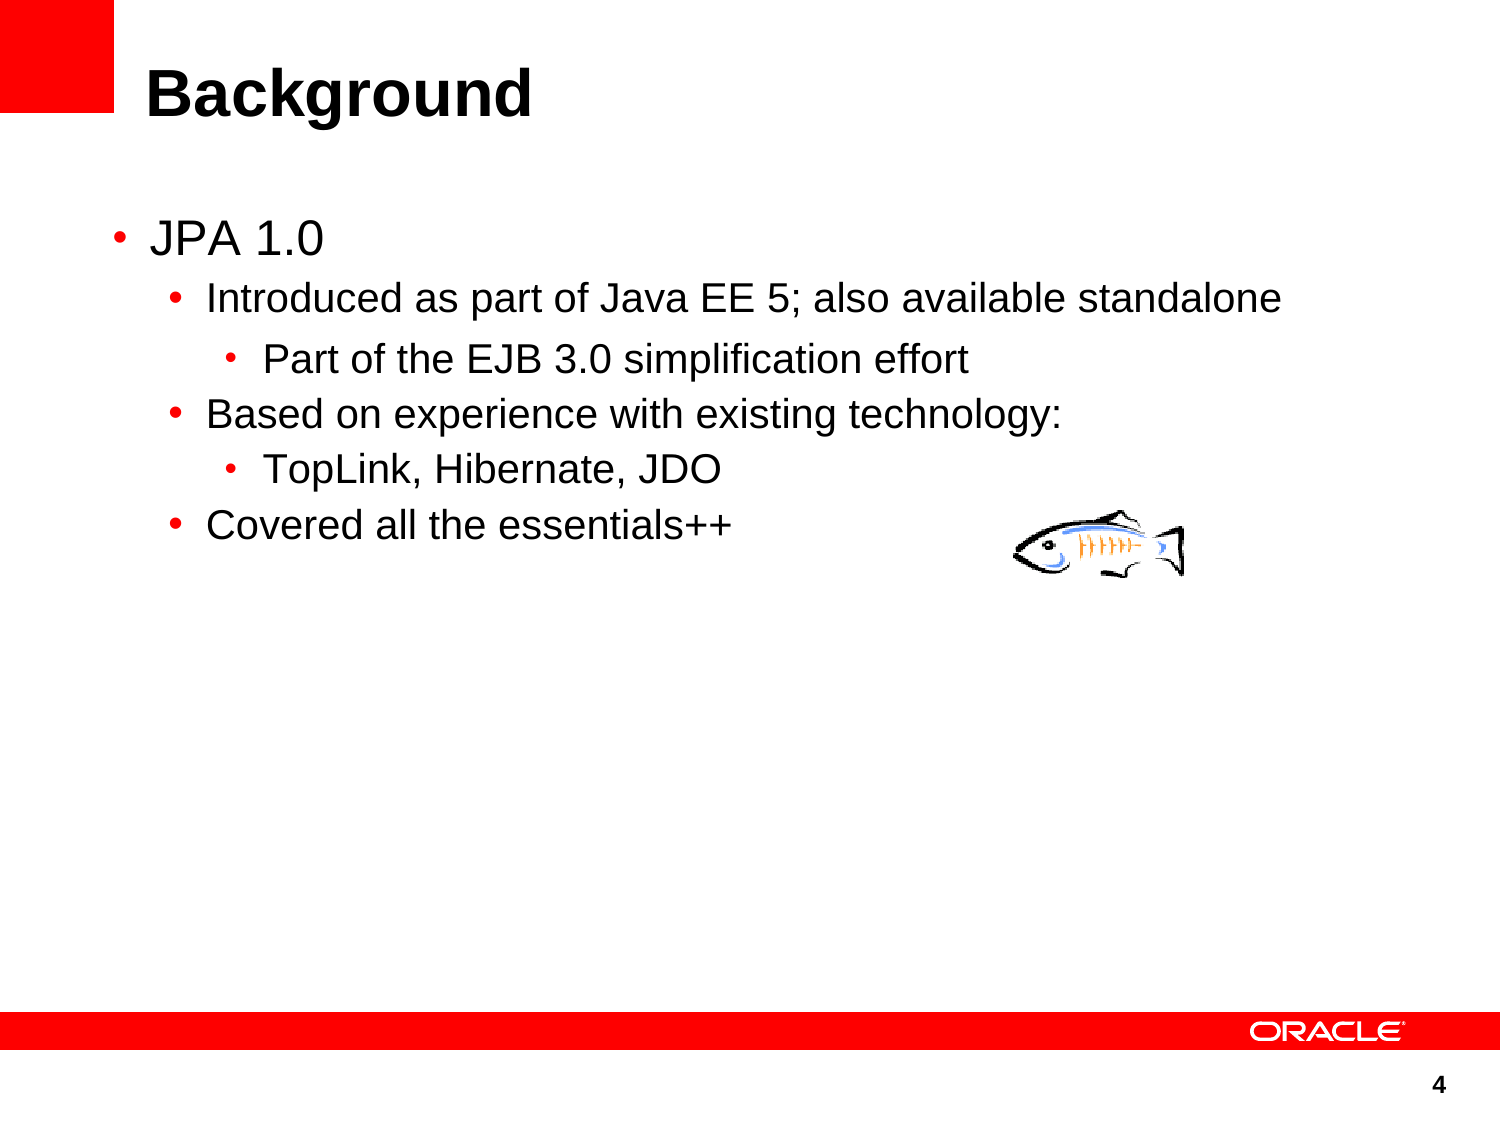

# Background
JPA 1.0
Introduced as part of Java EE 5; also available standalone
Part of the EJB 3.0 simplification effort
Based on experience with existing technology:
TopLink, Hibernate, JDO
Covered all the essentials++